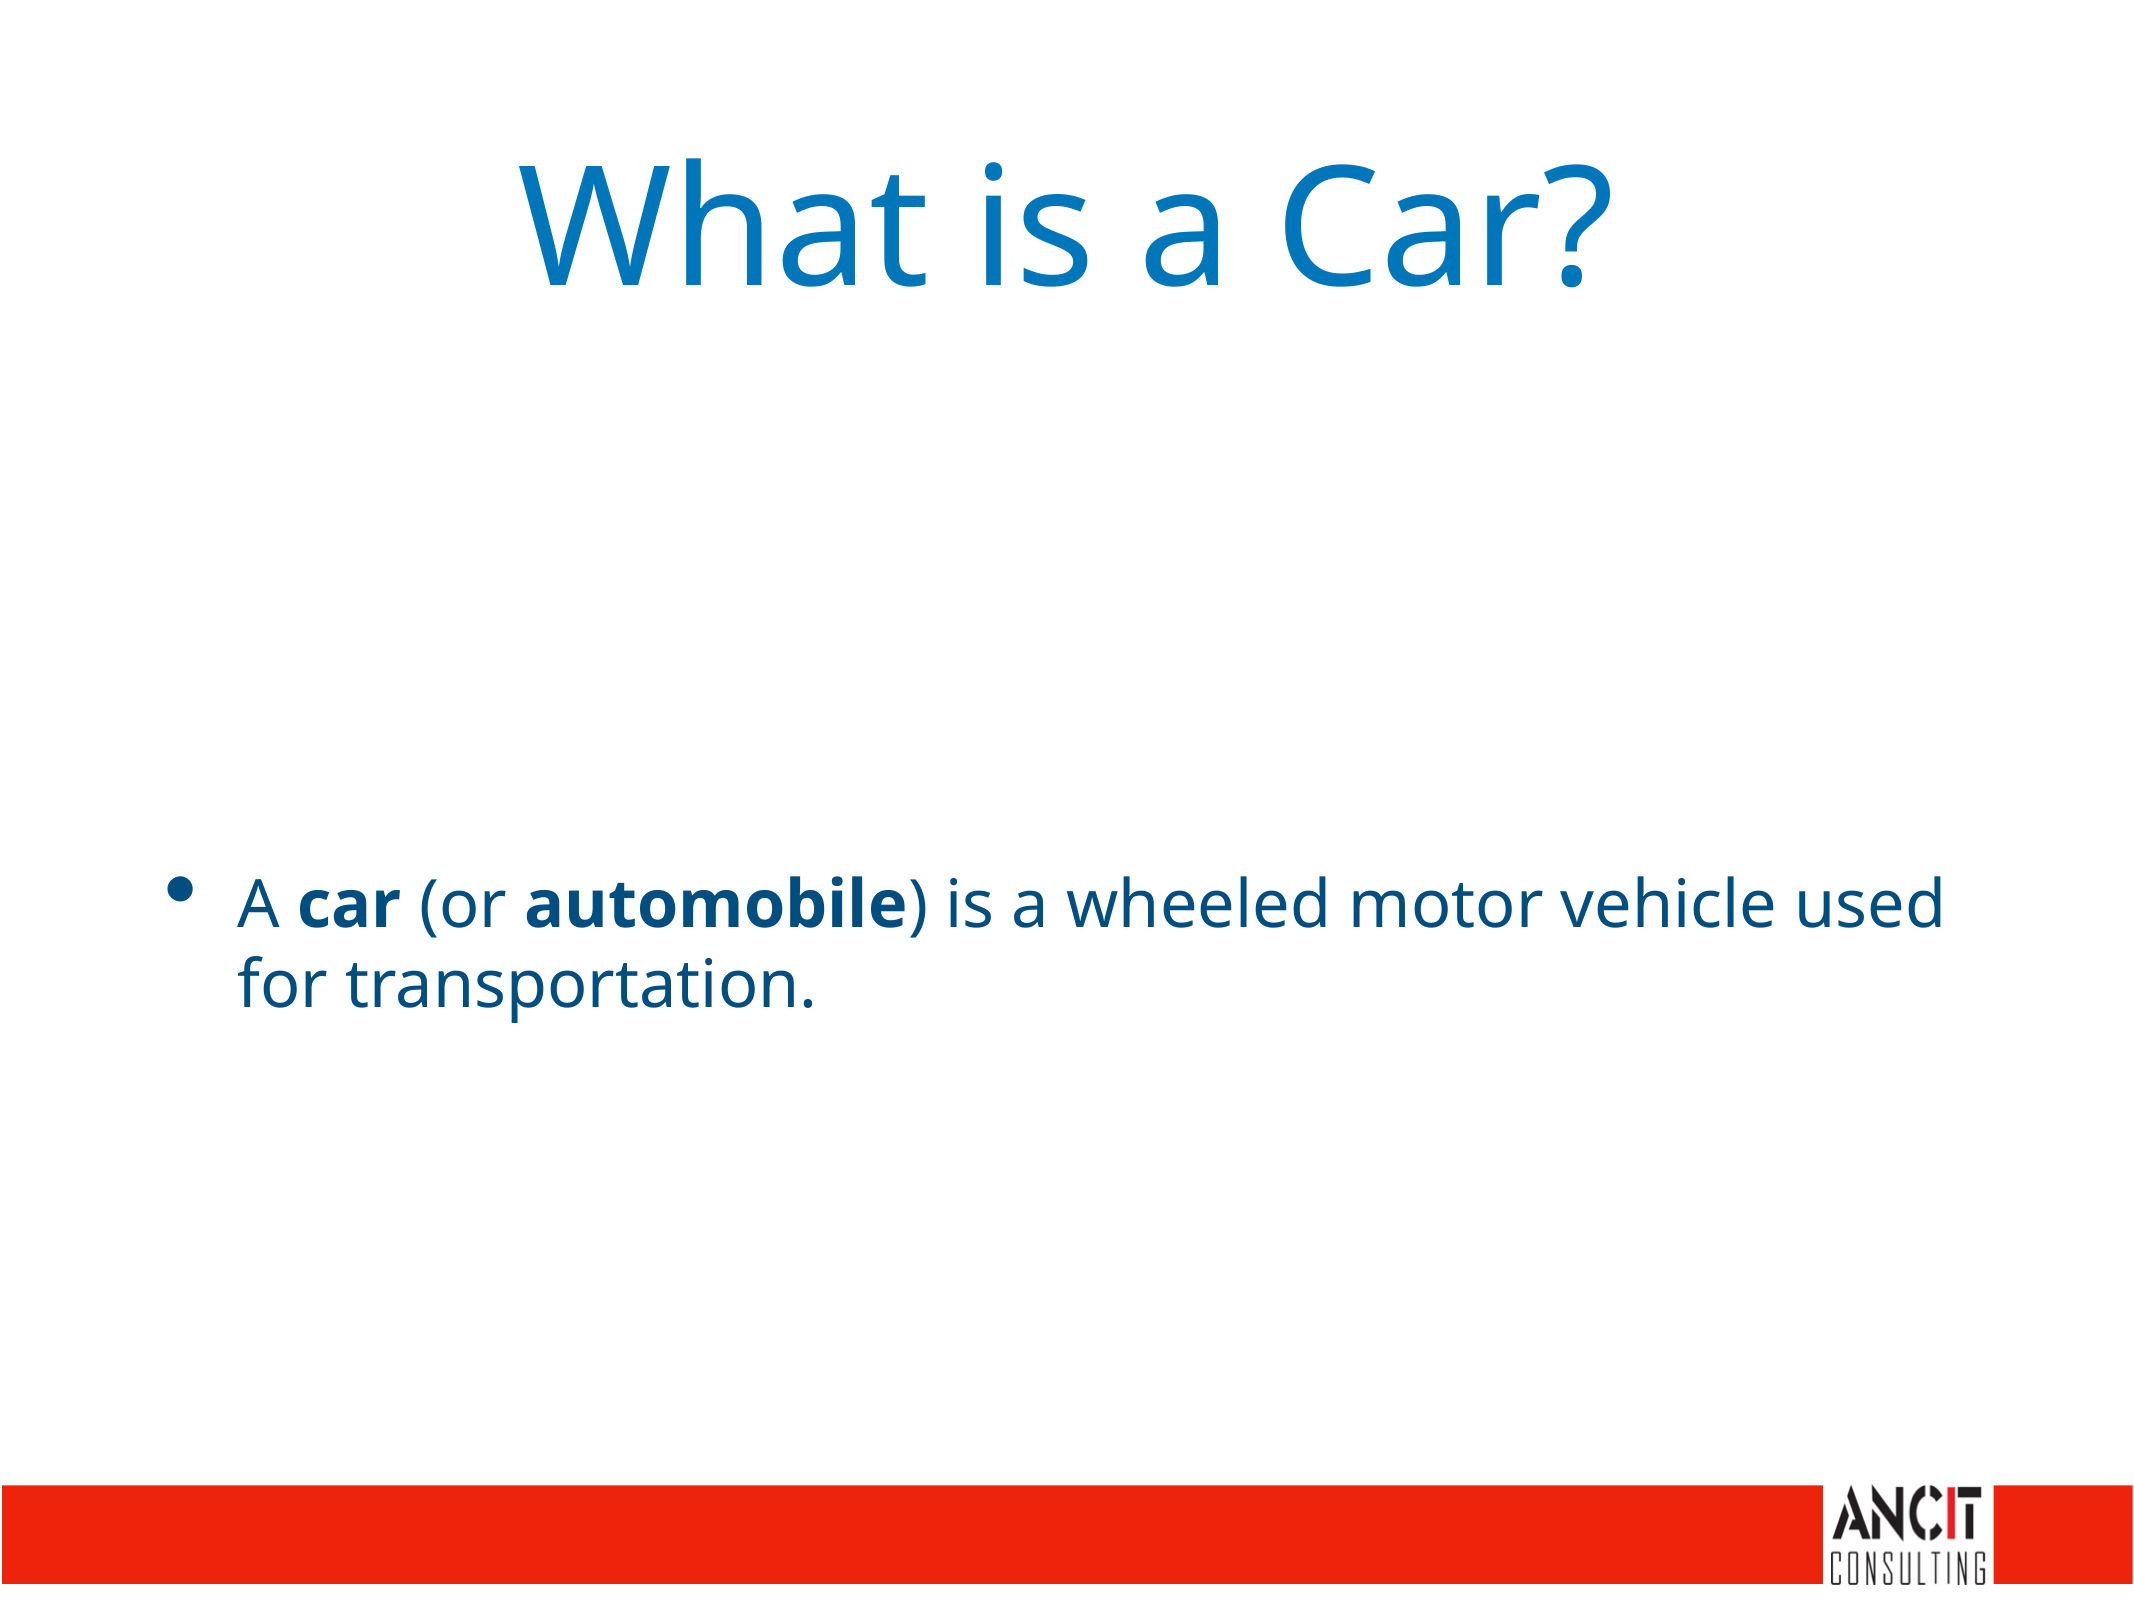

# What is a Car?
A car (or automobile) is a wheeled motor vehicle used for transportation.